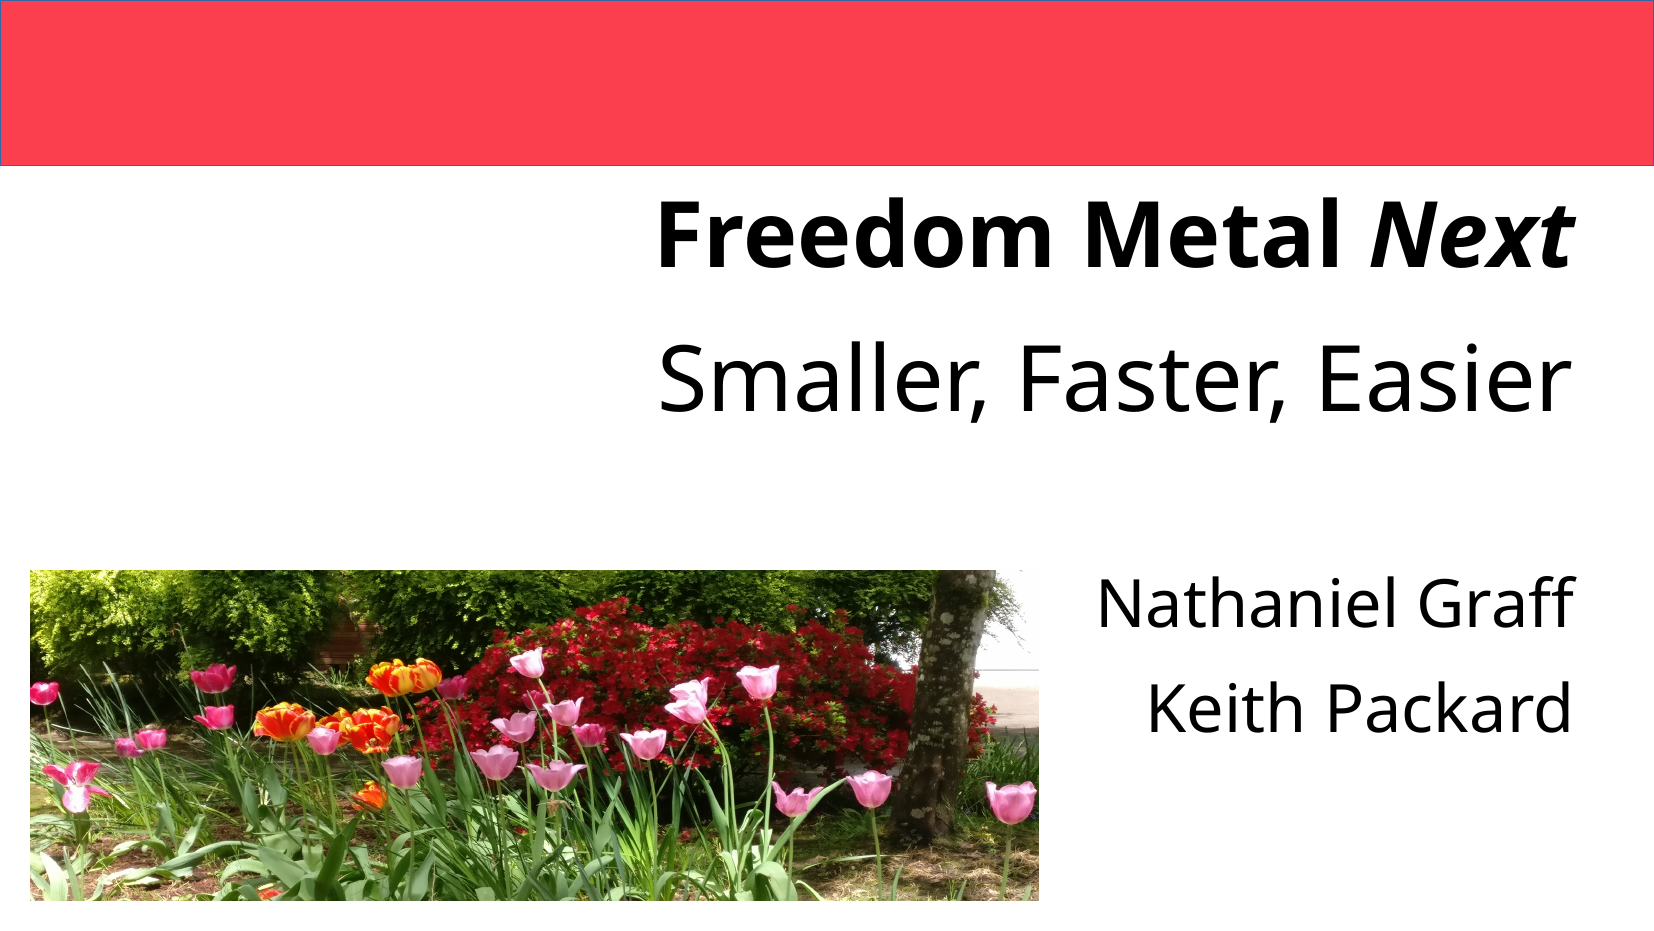

# Freedom Metal Next Smaller, Faster, Easier Nathaniel Graff Keith Packard